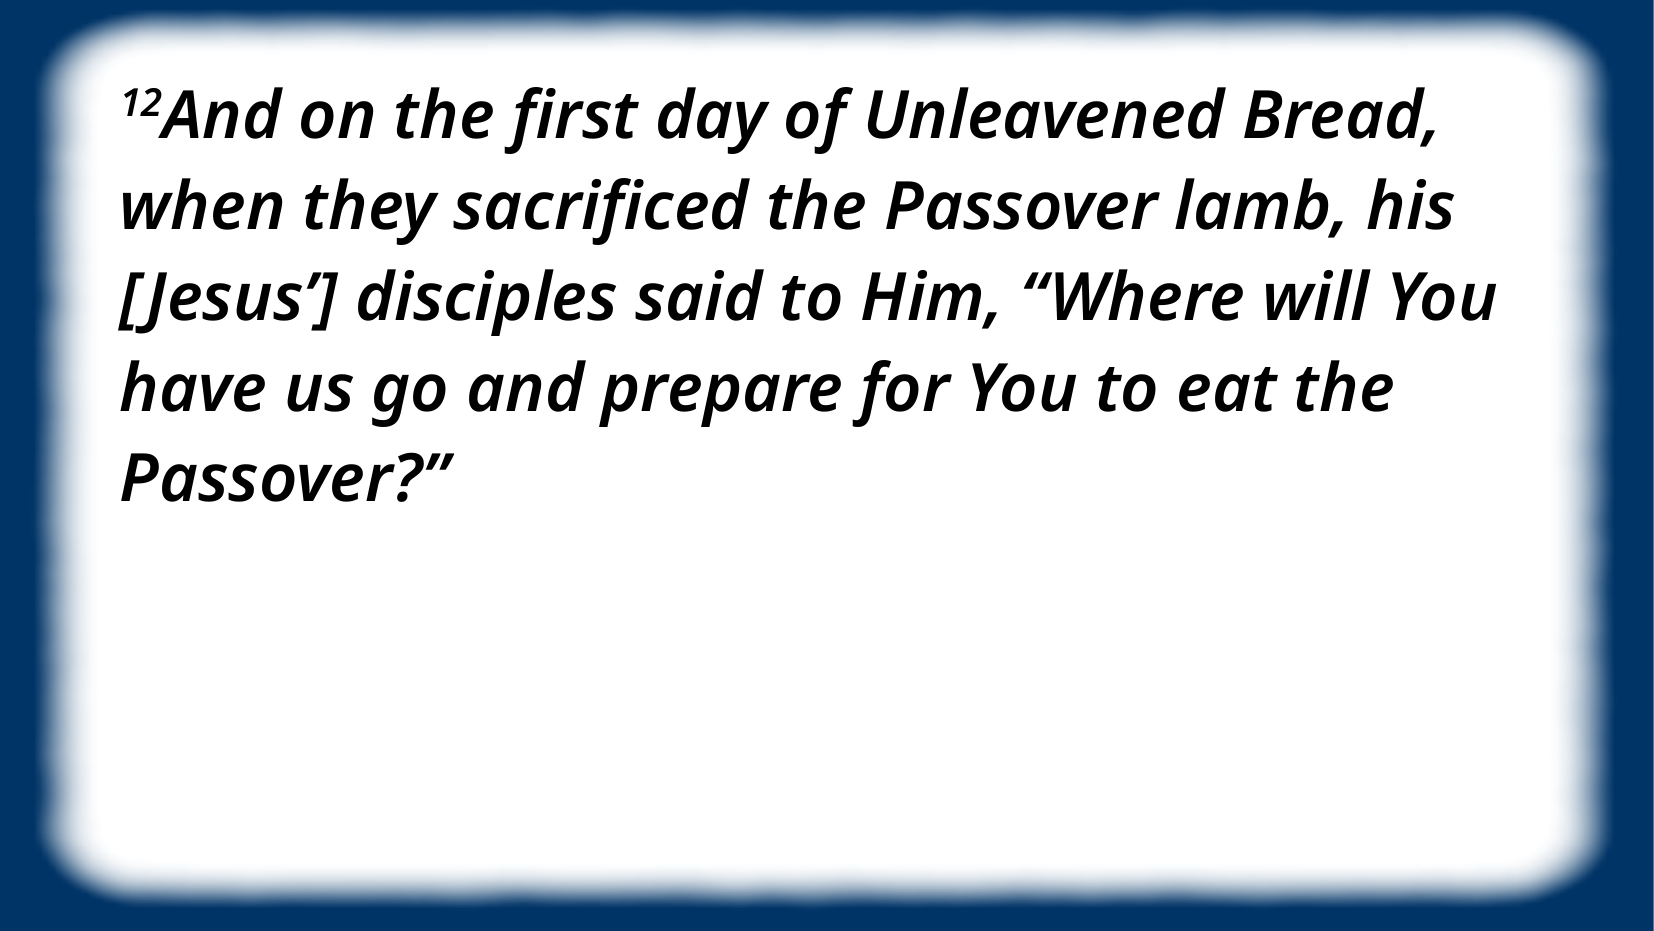

12And on the first day of Unleavened Bread, when they sacrificed the Passover lamb, his [Jesus’] disciples said to Him, “Where will You have us go and prepare for You to eat the Passover?”